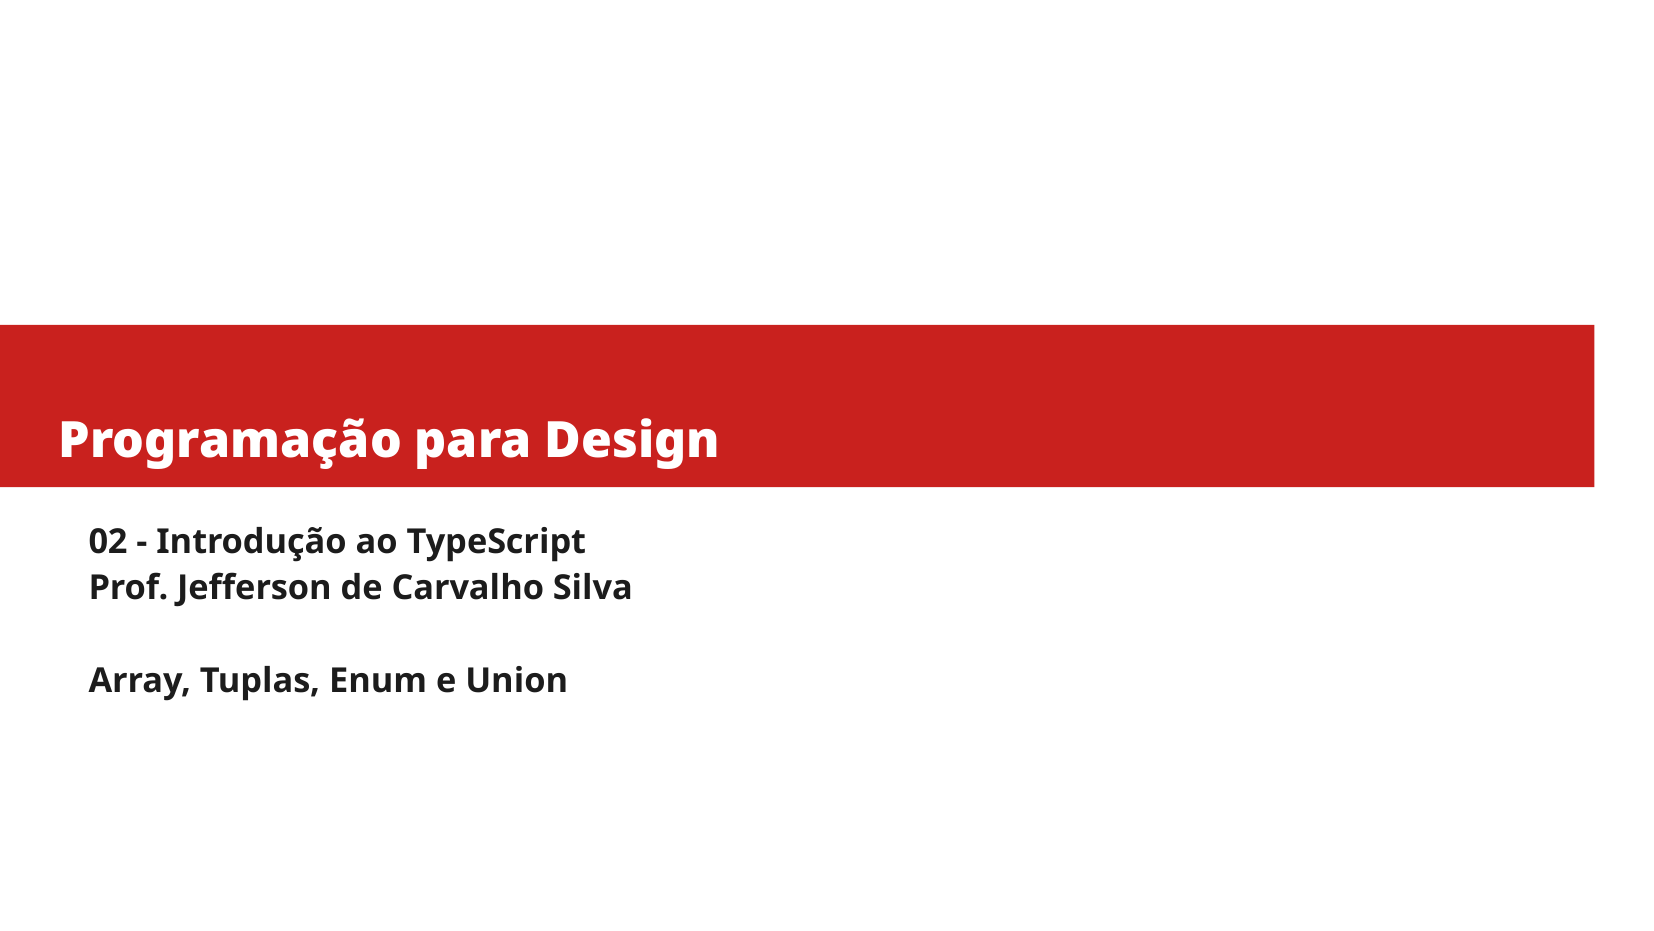

# Programação para Design
02 - Introdução ao TypeScript
Prof. Jefferson de Carvalho Silva
Array, Tuplas, Enum e Union